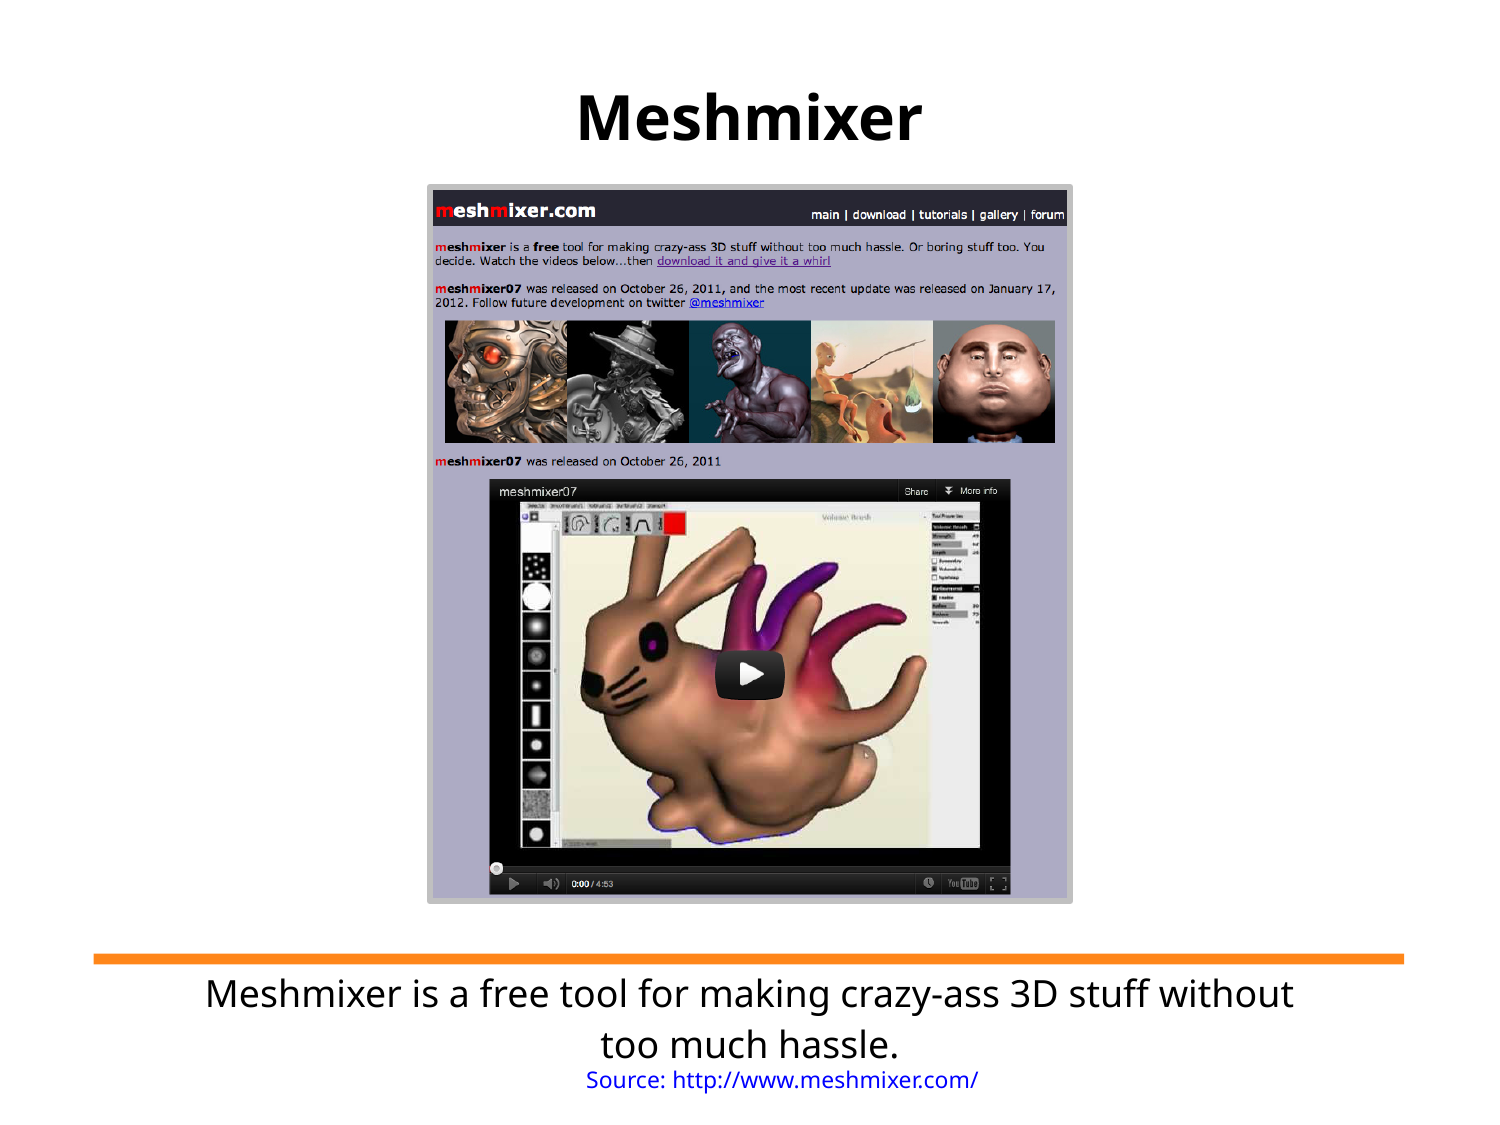

# Meshmixer
Meshmixer is a free tool for making crazy-ass 3D stuff without too much hassle.
Source: http://www.meshmixer.com/